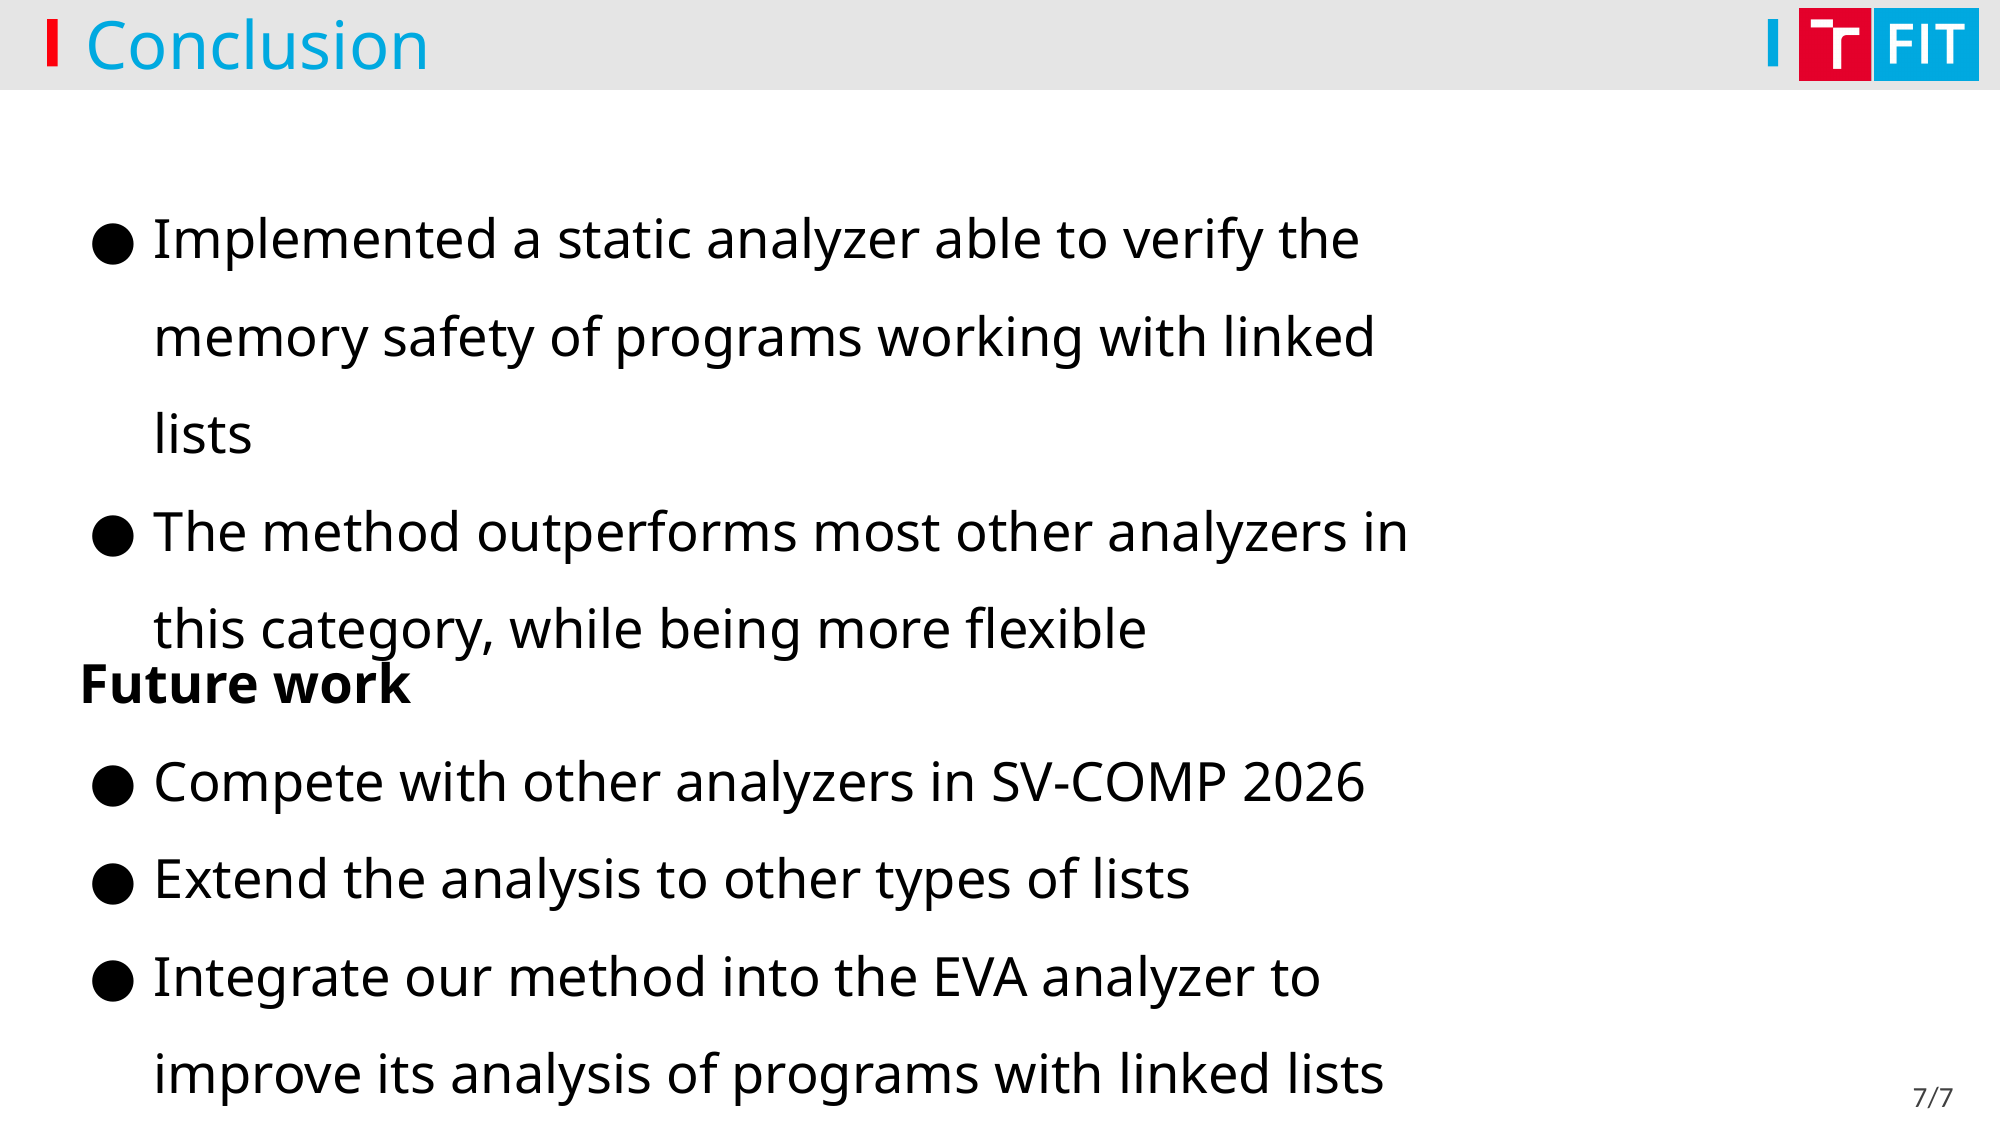

# Conclusion
Implemented a static analyzer able to verify the memory safety of programs working with linked lists
The method outperforms most other analyzers in this category, while being more flexible
Future work
Compete with other analyzers in SV-COMP 2026
Extend the analysis to other types of lists
Integrate our method into the EVA analyzer to improve its analysis of programs with linked lists